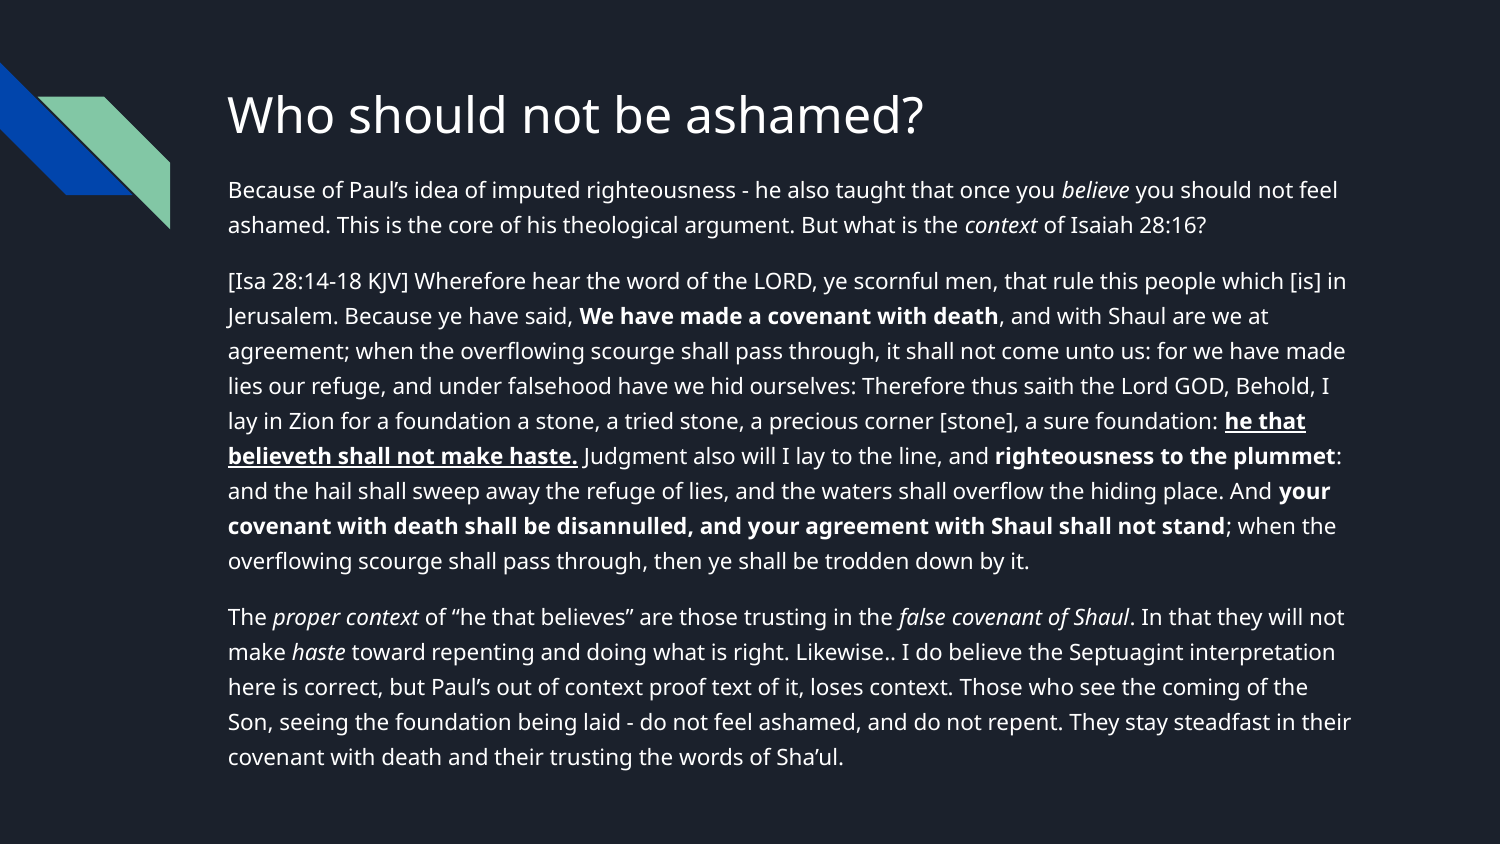

# Who should not be ashamed?
Because of Paul’s idea of imputed righteousness - he also taught that once you believe you should not feel ashamed. This is the core of his theological argument. But what is the context of Isaiah 28:16?
[Isa 28:14-18 KJV] Wherefore hear the word of the LORD, ye scornful men, that rule this people which [is] in Jerusalem. Because ye have said, We have made a covenant with death, and with Shaul are we at agreement; when the overflowing scourge shall pass through, it shall not come unto us: for we have made lies our refuge, and under falsehood have we hid ourselves: Therefore thus saith the Lord GOD, Behold, I lay in Zion for a foundation a stone, a tried stone, a precious corner [stone], a sure foundation: he that believeth shall not make haste. Judgment also will I lay to the line, and righteousness to the plummet: and the hail shall sweep away the refuge of lies, and the waters shall overflow the hiding place. And your covenant with death shall be disannulled, and your agreement with Shaul shall not stand; when the overflowing scourge shall pass through, then ye shall be trodden down by it.
The proper context of “he that believes” are those trusting in the false covenant of Shaul. In that they will not make haste toward repenting and doing what is right. Likewise.. I do believe the Septuagint interpretation here is correct, but Paul’s out of context proof text of it, loses context. Those who see the coming of the Son, seeing the foundation being laid - do not feel ashamed, and do not repent. They stay steadfast in their covenant with death and their trusting the words of Sha’ul.